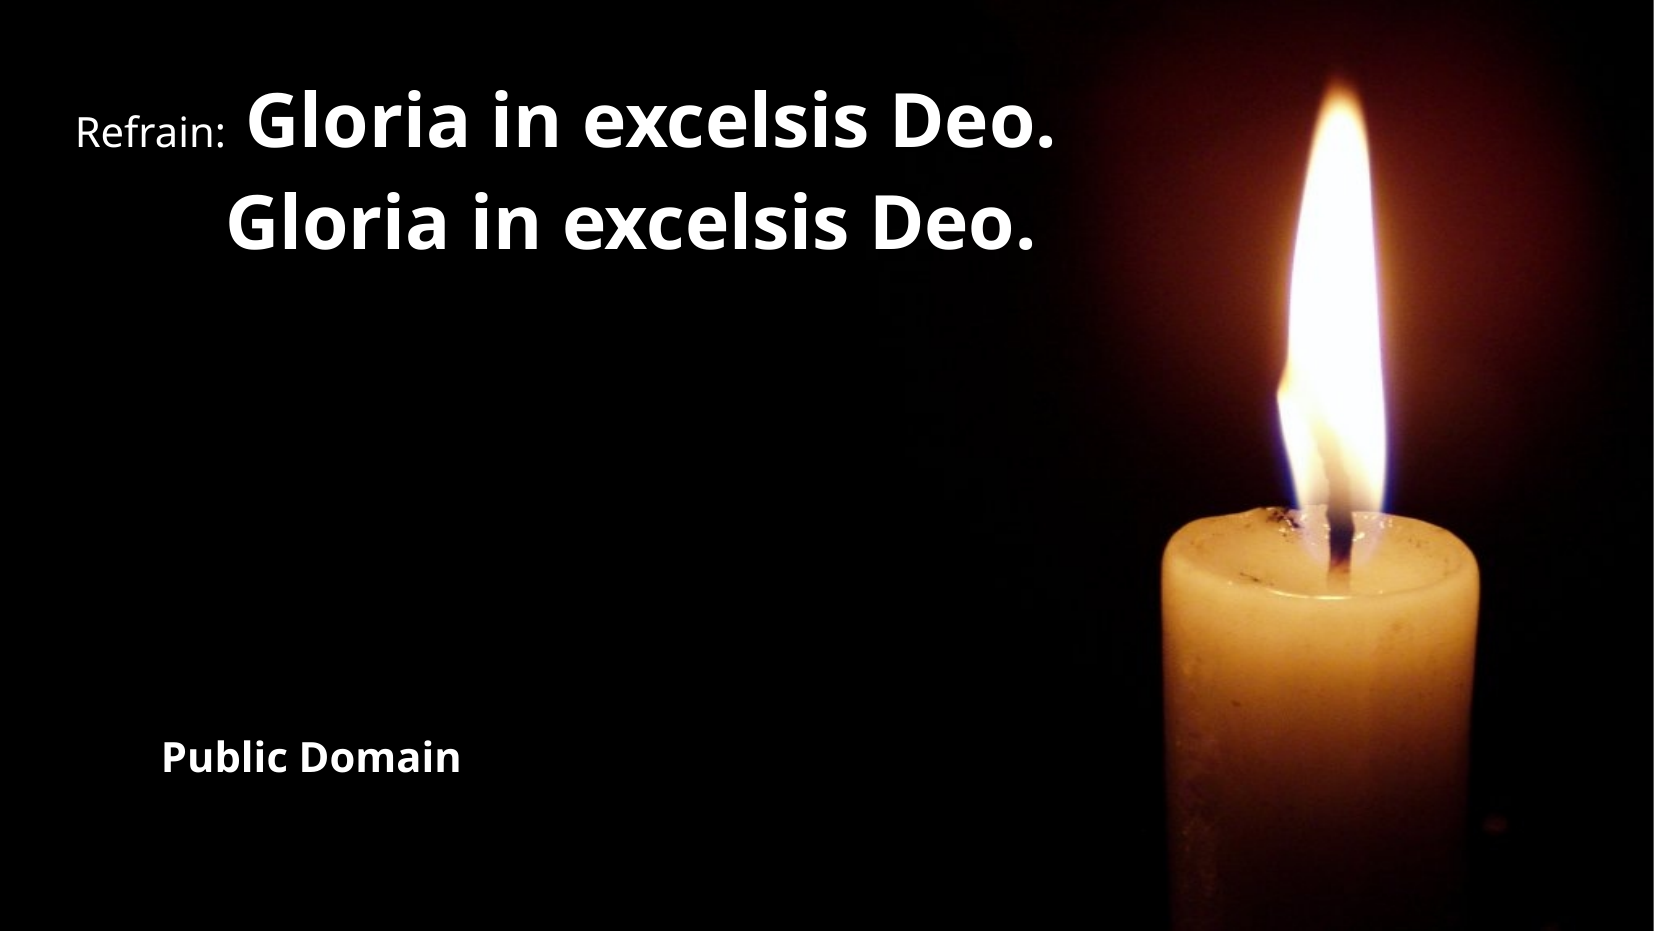

Refrain: Gloria in excelsis Deo.
 Gloria in excelsis Deo.
 Public Domain